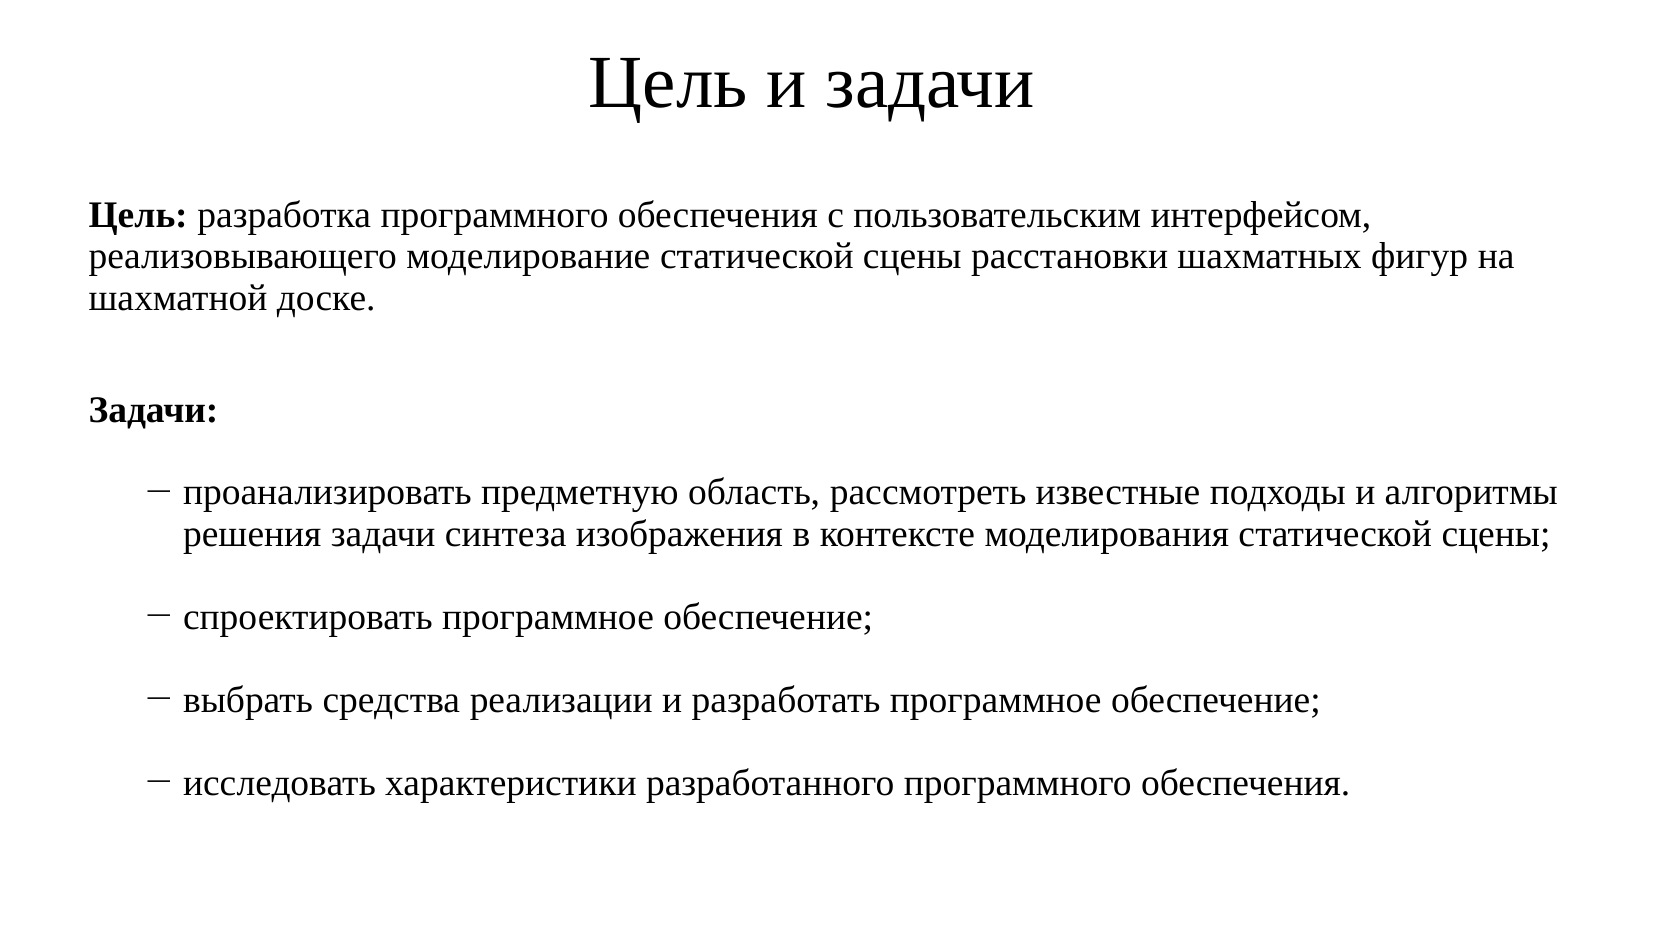

# Цель и задачи
Цель: разработка программного обеспечения с пользовательским интерфейсом, реализовывающего моделирование статической сцены расстановки шахматных фигур на шахматной доске.
Задачи:
проанализировать предметную область, рассмотреть известные подходы и алгоритмы решения задачи синтеза изображения в контексте моделирования статической сцены;
спроектировать программное обеспечение;
выбрать средства реализации и разработать программное обеспечение;
исследовать характеристики разработанного программного обеспечения.